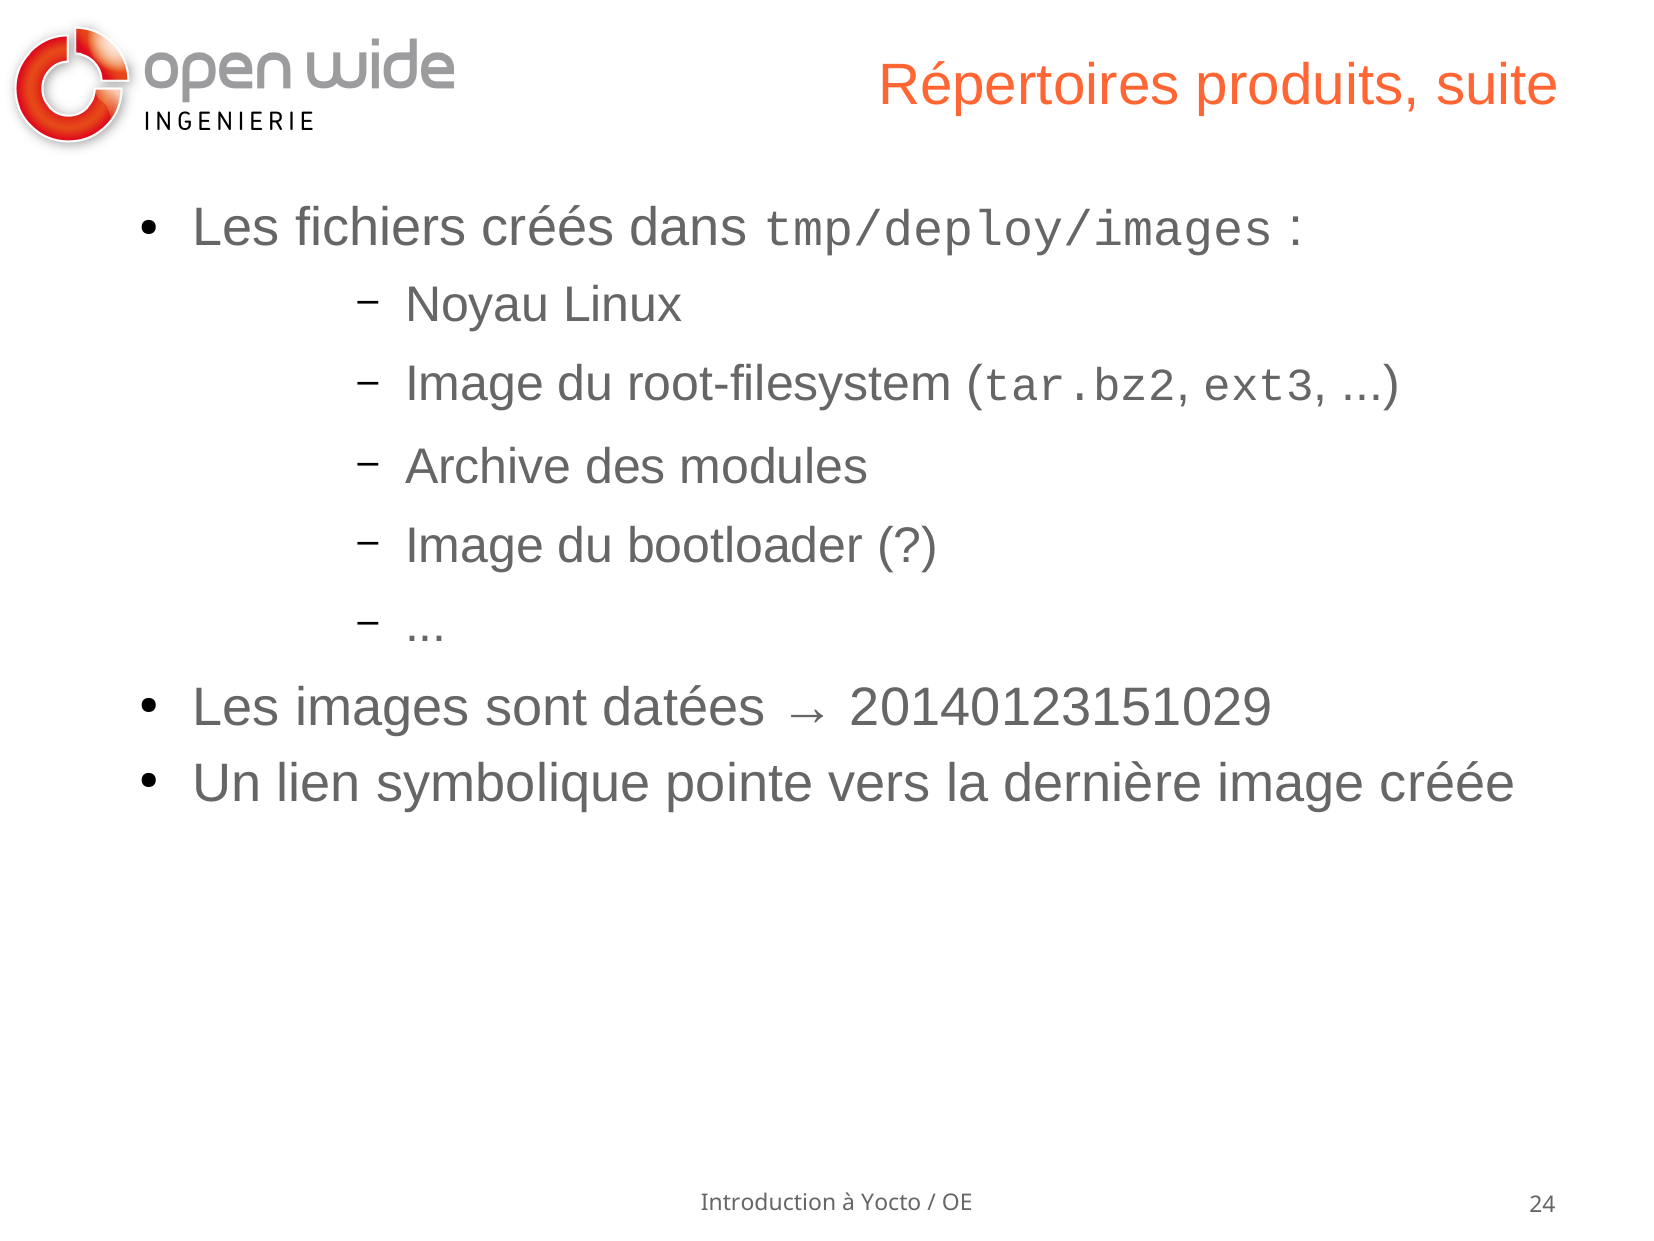

# Répertoires produits, suite
Les fichiers créés dans tmp/deploy/images :
Noyau Linux
Image du root-filesystem (tar.bz2, ext3, ...)
Archive des modules
Image du bootloader (?)
...
Les images sont datées → 20140123151029
Un lien symbolique pointe vers la dernière image créée